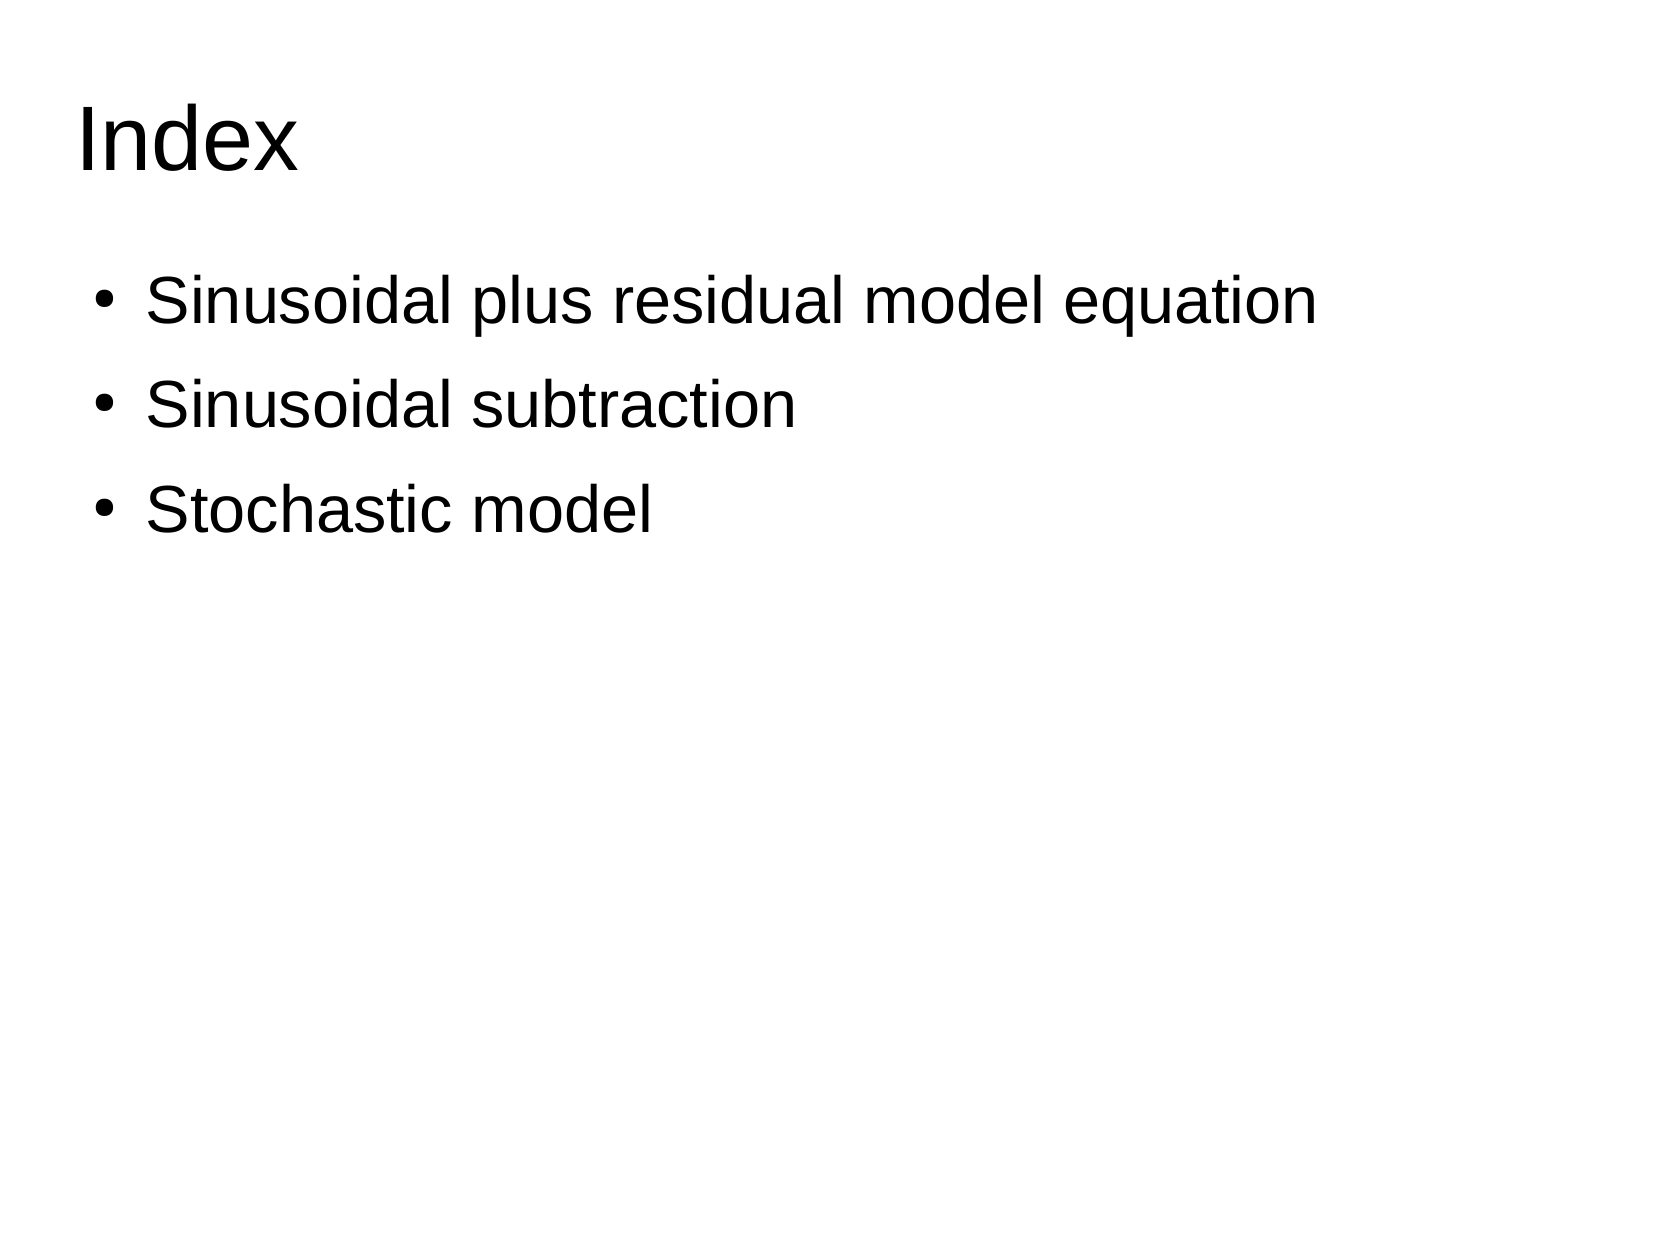

# Index
Sinusoidal plus residual model equation
Sinusoidal subtraction
Stochastic model